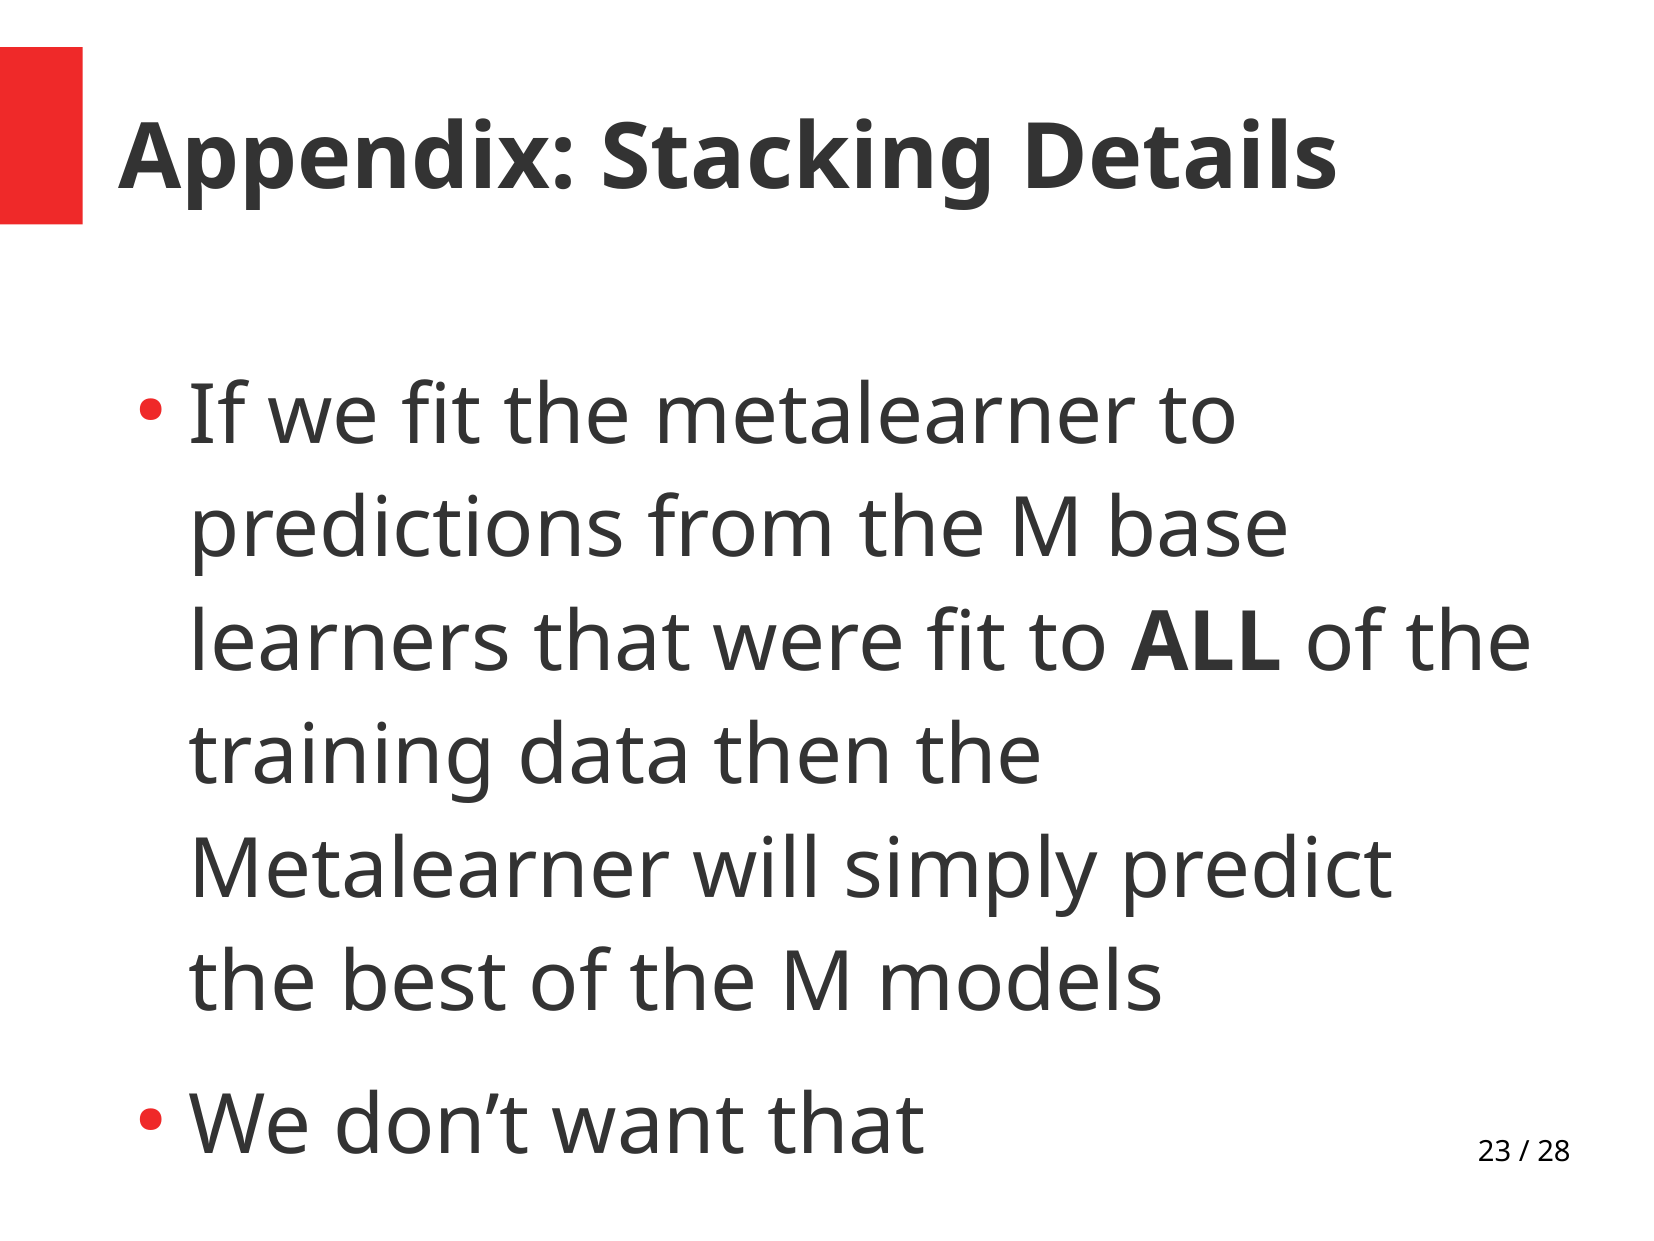

# Appendix: Stacking Details
If we fit the metalearner to predictions from the M base learners that were fit to ALL of the training data then the Metalearner will simply predict the best of the M models
We don’t want that
23